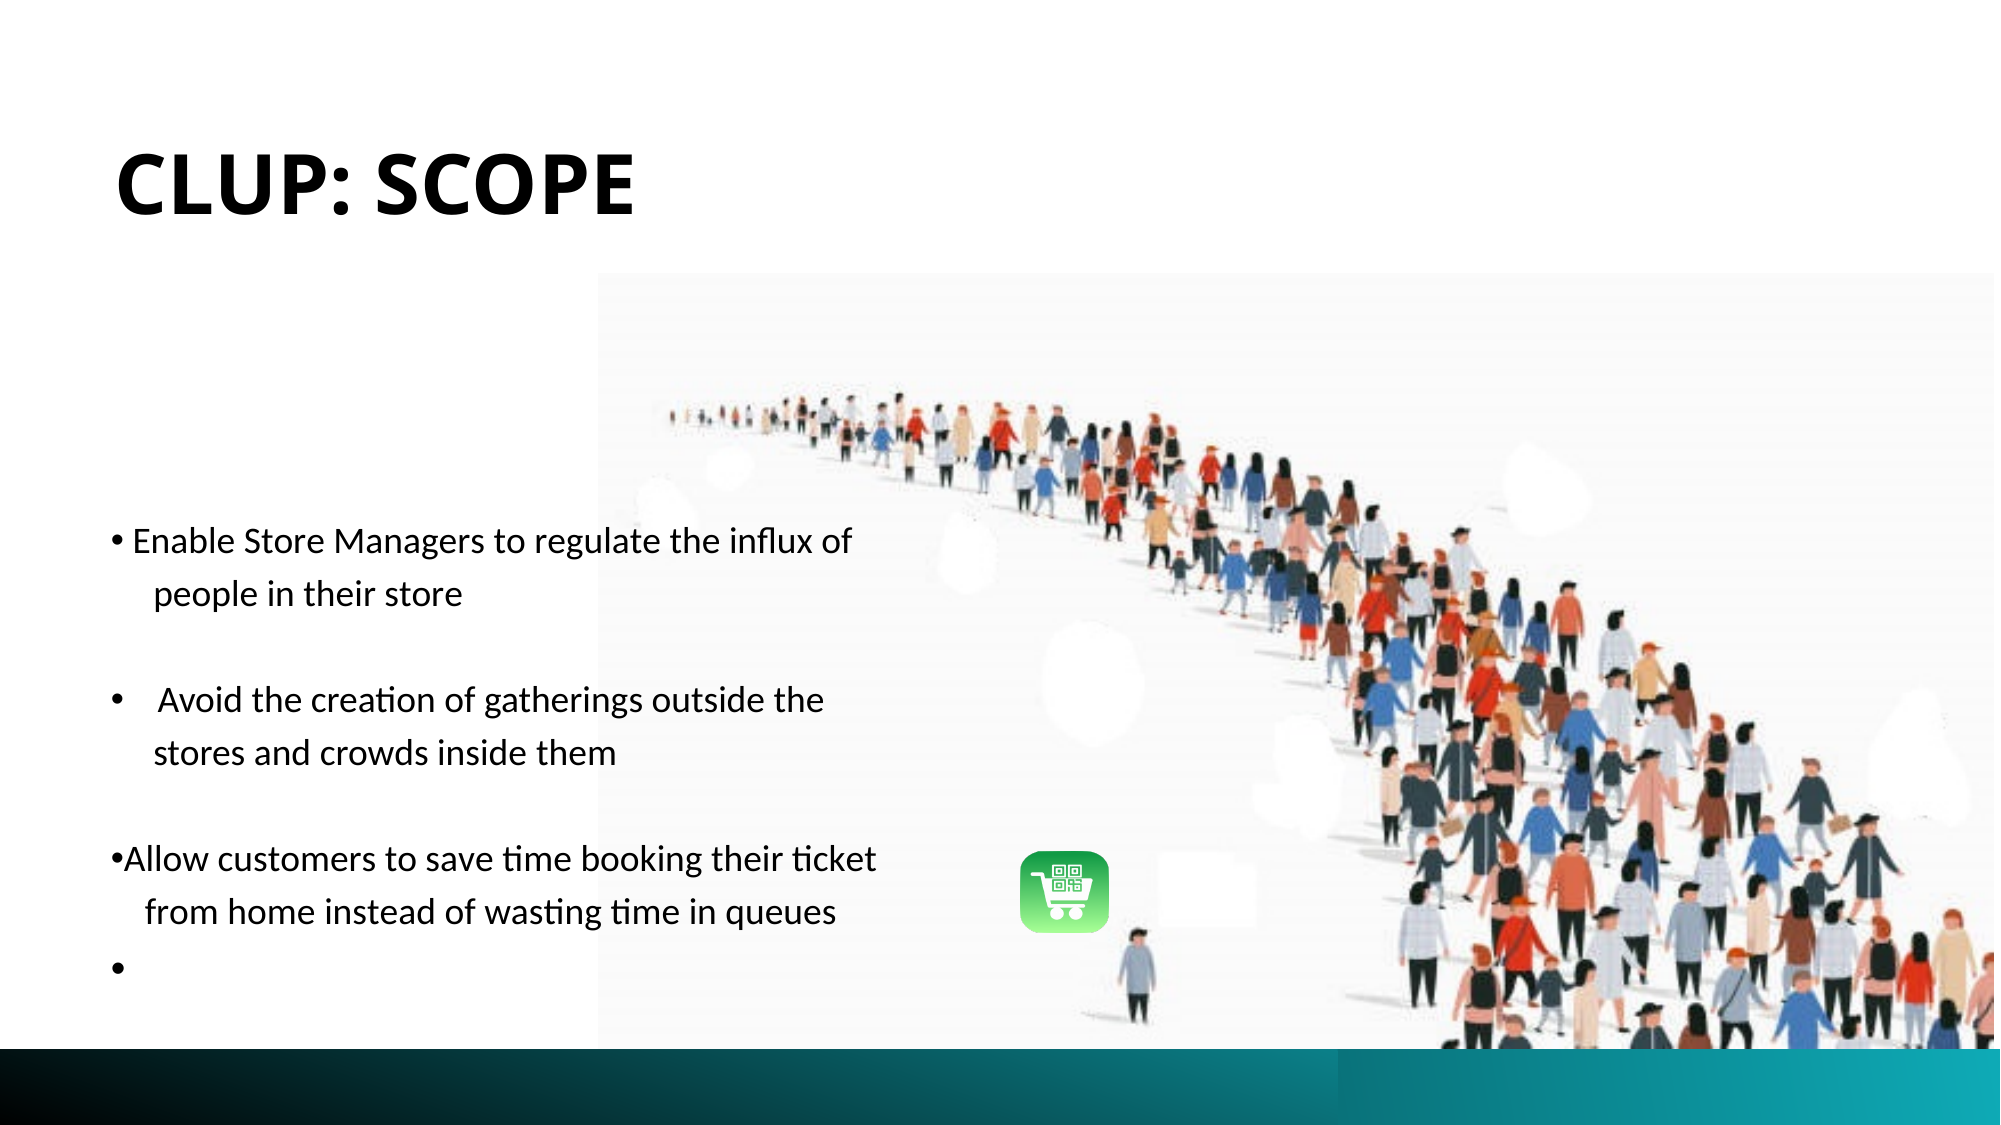

# Clup: scope
 Enable Store Managers to regulate the influx of
 people in their store
Avoid the creation of gatherings outside the
 stores and crowds inside them
Allow customers to save time booking their ticket
 from home instead of wasting time in queues